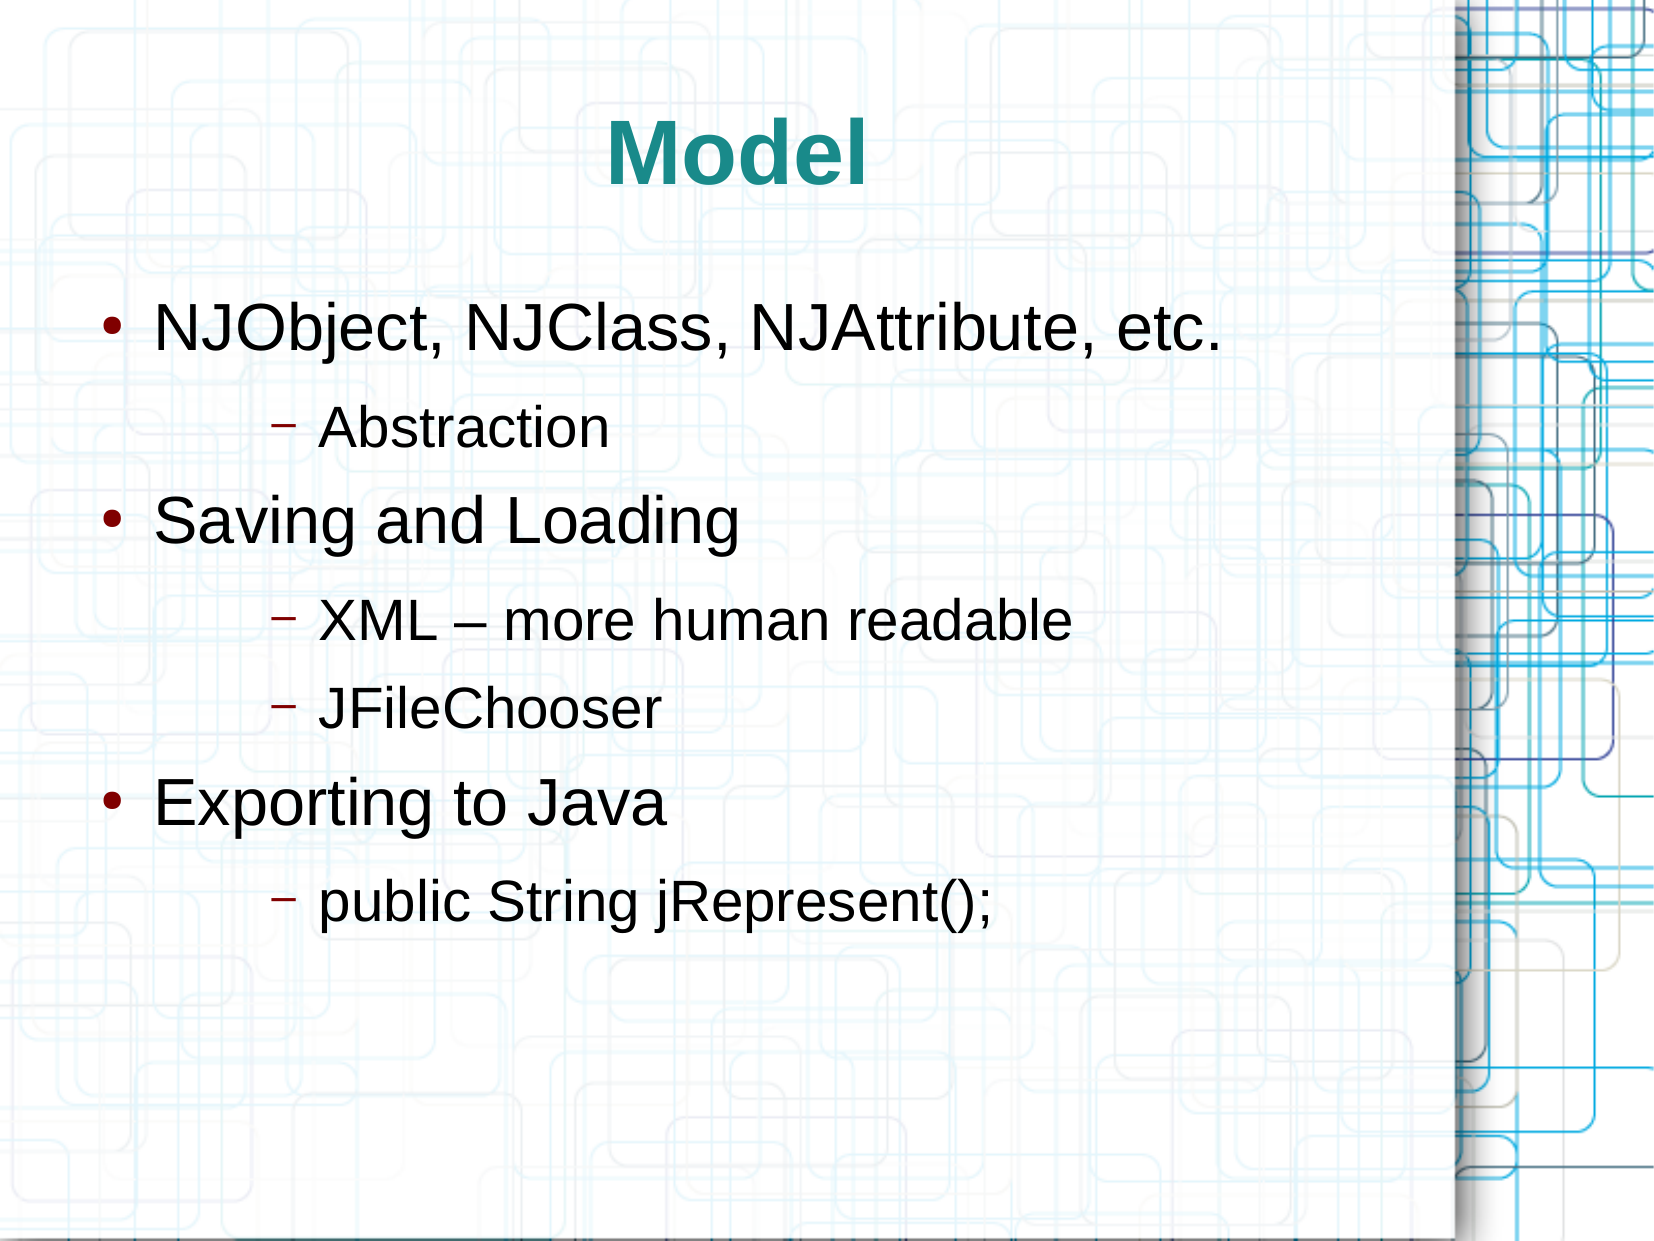

# Model
NJObject, NJClass, NJAttribute, etc.
Abstraction
Saving and Loading
XML – more human readable
JFileChooser
Exporting to Java
public String jRepresent();